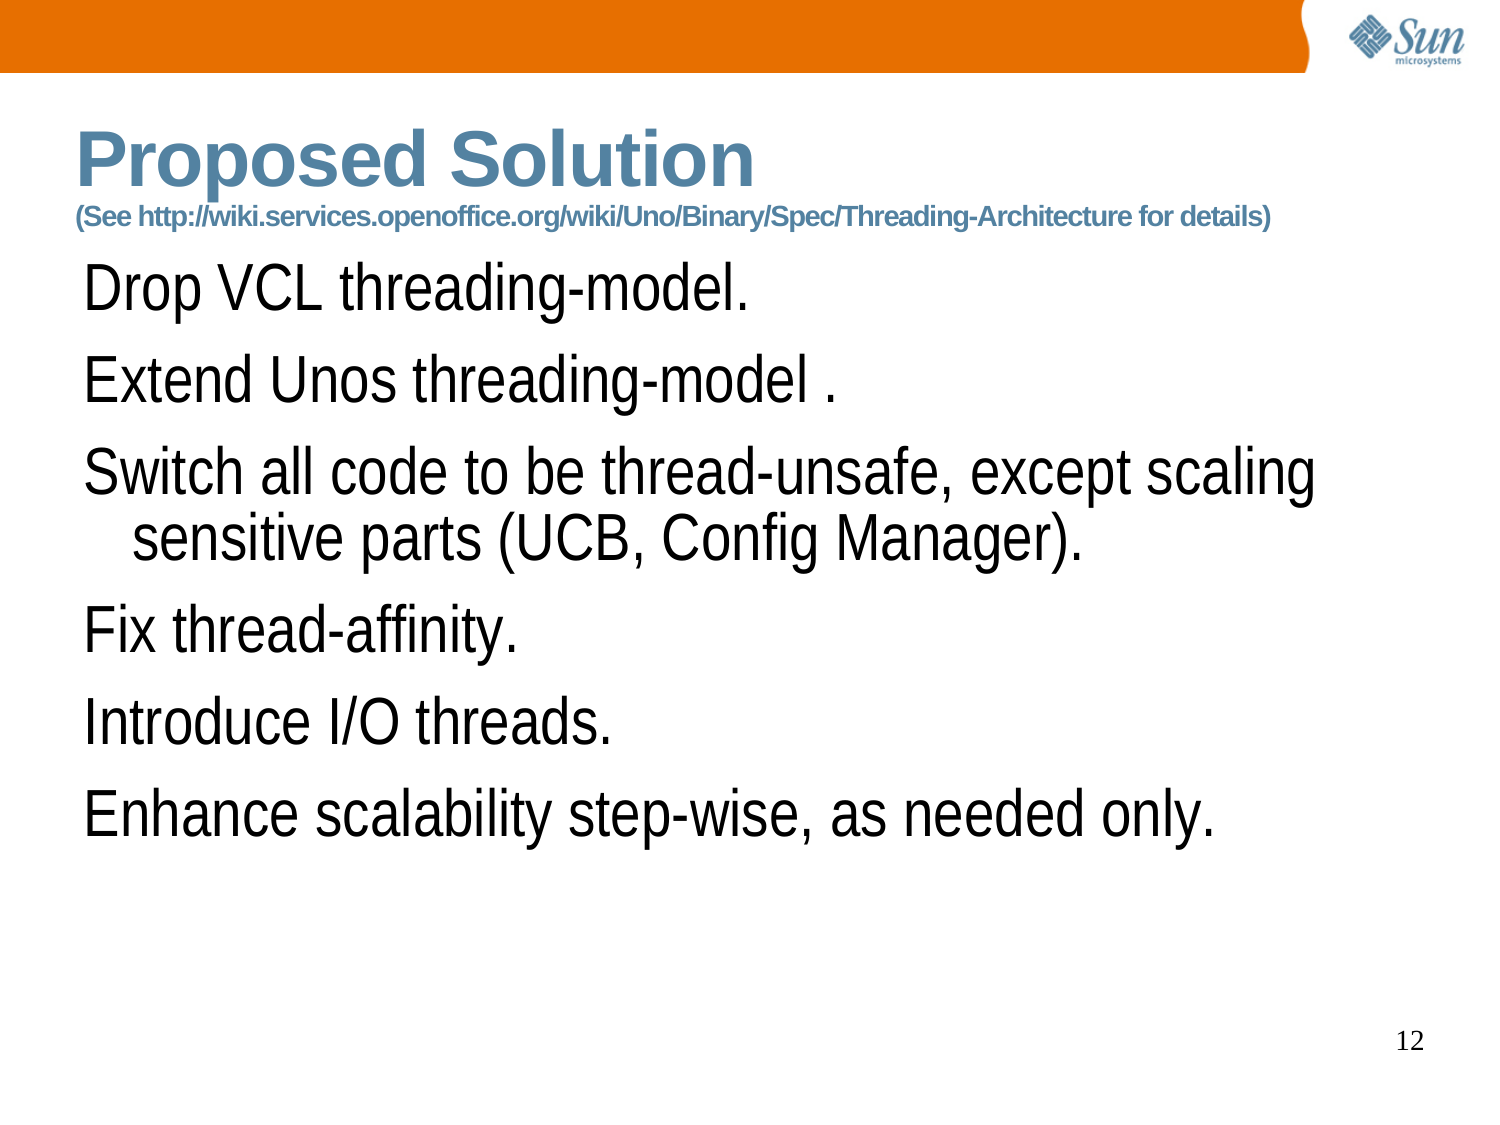

# Proposed Solution (See http://wiki.services.openoffice.org/wiki/Uno/Binary/Spec/Threading-Architecture for details)
Drop VCL threading-model.
Extend Unos threading-model .
Switch all code to be thread-unsafe, except scaling sensitive parts (UCB, Config Manager).
Fix thread-affinity.
Introduce I/O threads.
Enhance scalability step-wise, as needed only.
12